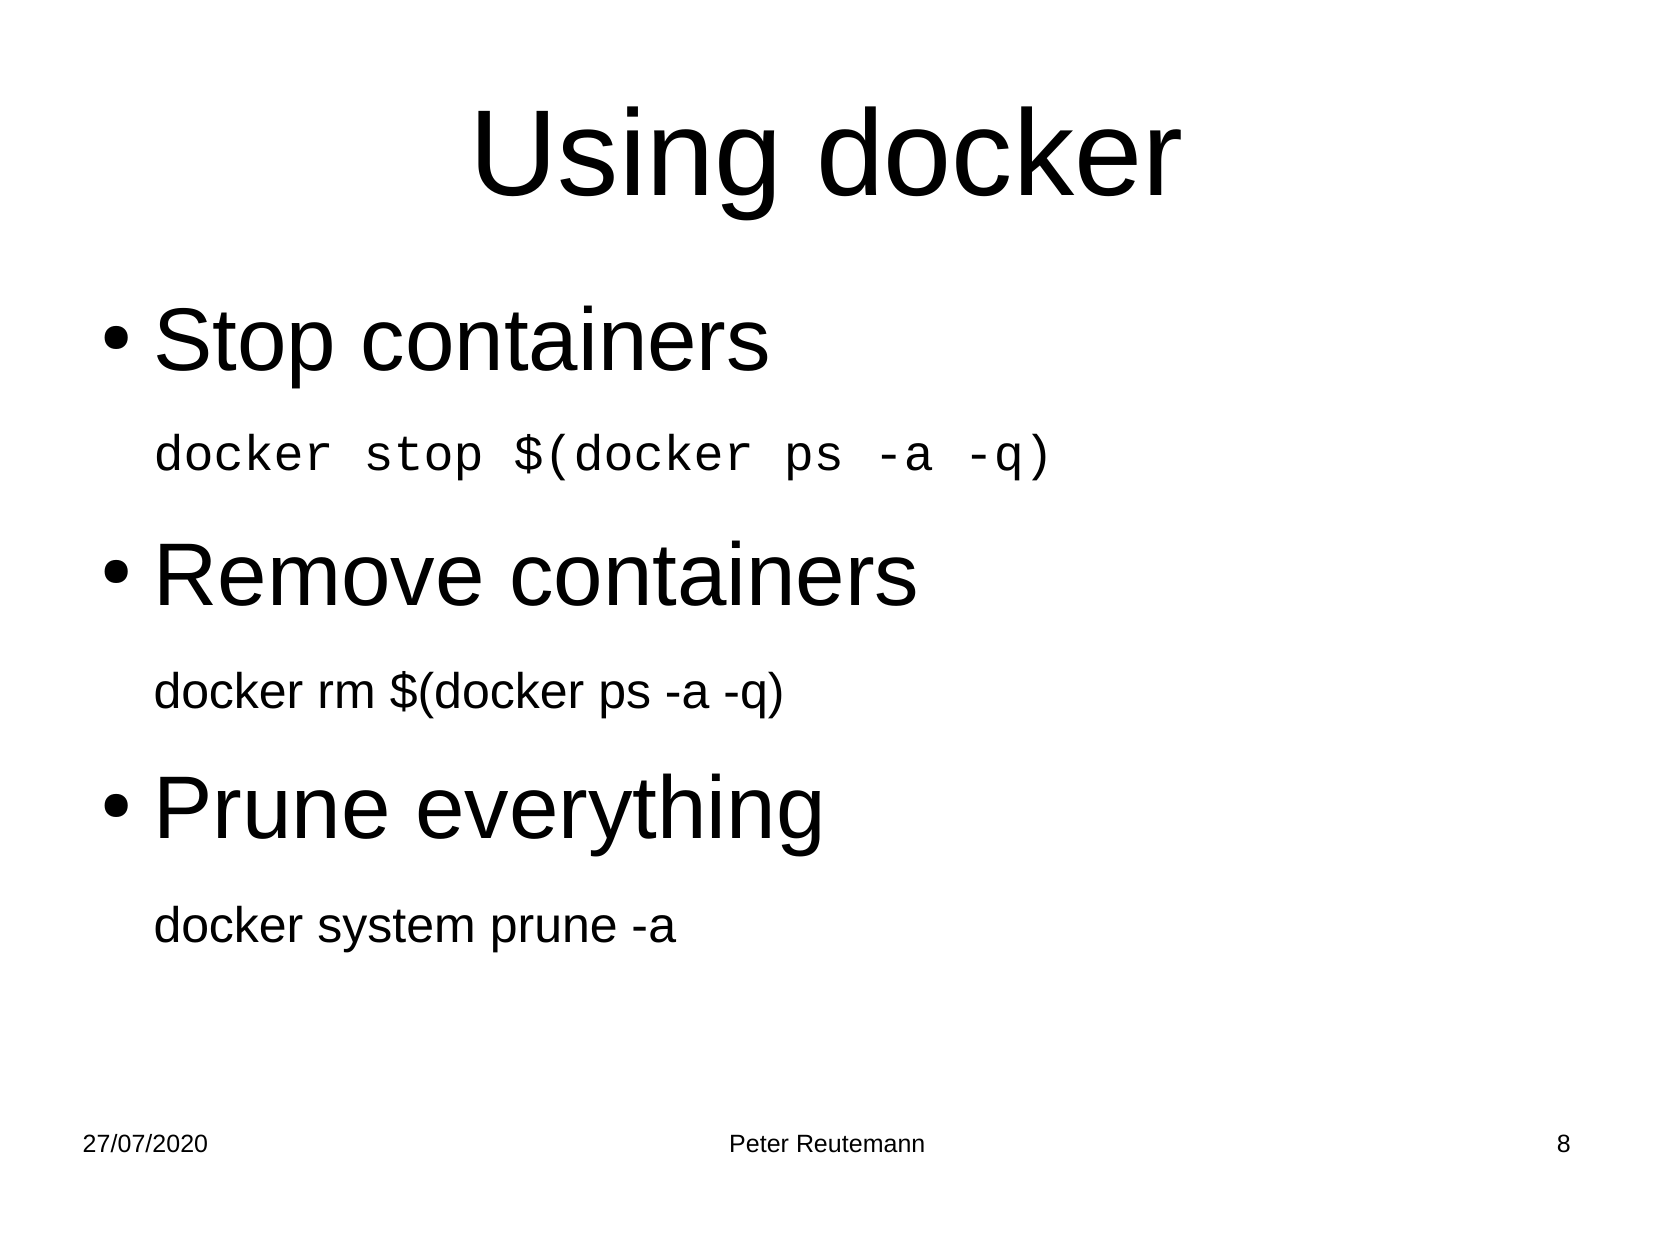

# Using docker
Stop containers
docker stop $(docker ps -a -q)
Remove containers
docker rm $(docker ps -a -q)
Prune everything
docker system prune -a
27/07/2020
Peter Reutemann
8